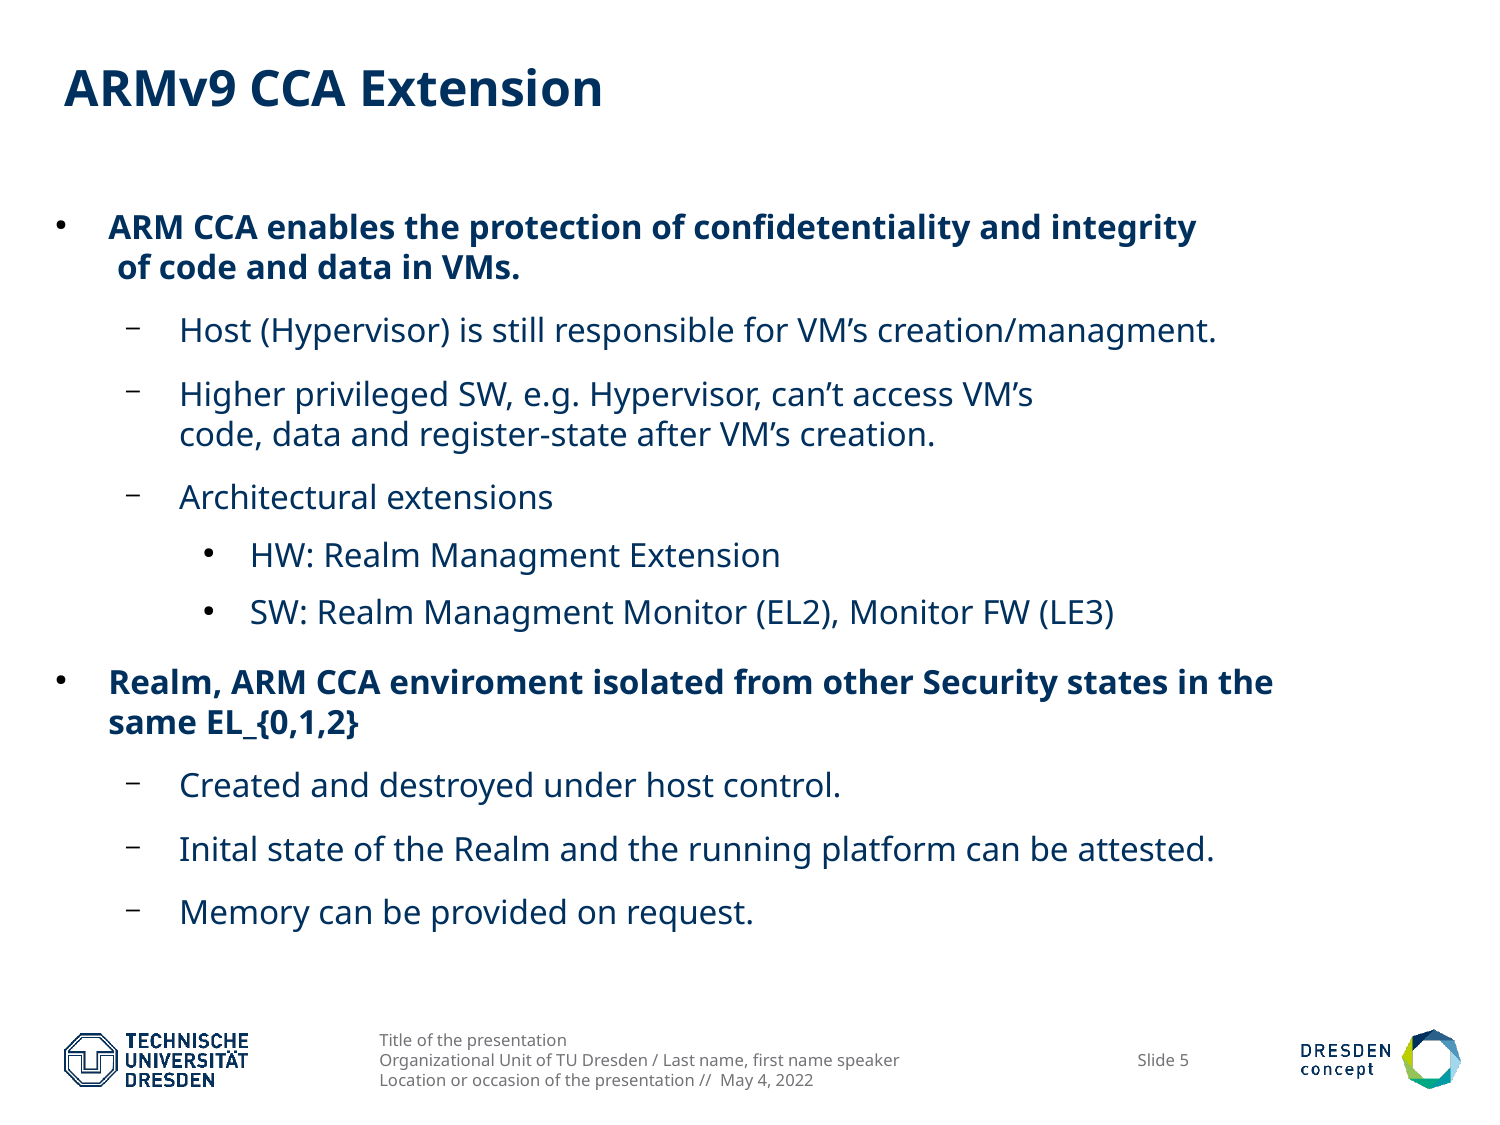

# ARMv9 CCA Extension
ARM CCA enables the protection of confidetentiality and integrity
 of code and data in VMs.
Host (Hypervisor) is still responsible for VM’s creation/managment.
Higher privileged SW, e.g. Hypervisor, can’t access VM’s
code, data and register-state after VM’s creation.
Architectural extensions
HW: Realm Managment Extension
SW: Realm Managment Monitor (EL2), Monitor FW (LE3)
Realm, ARM CCA enviroment isolated from other Security states in the
same EL_{0,1,2}
Created and destroyed under host control.
Inital state of the Realm and the running platform can be attested.
Memory can be provided on request.